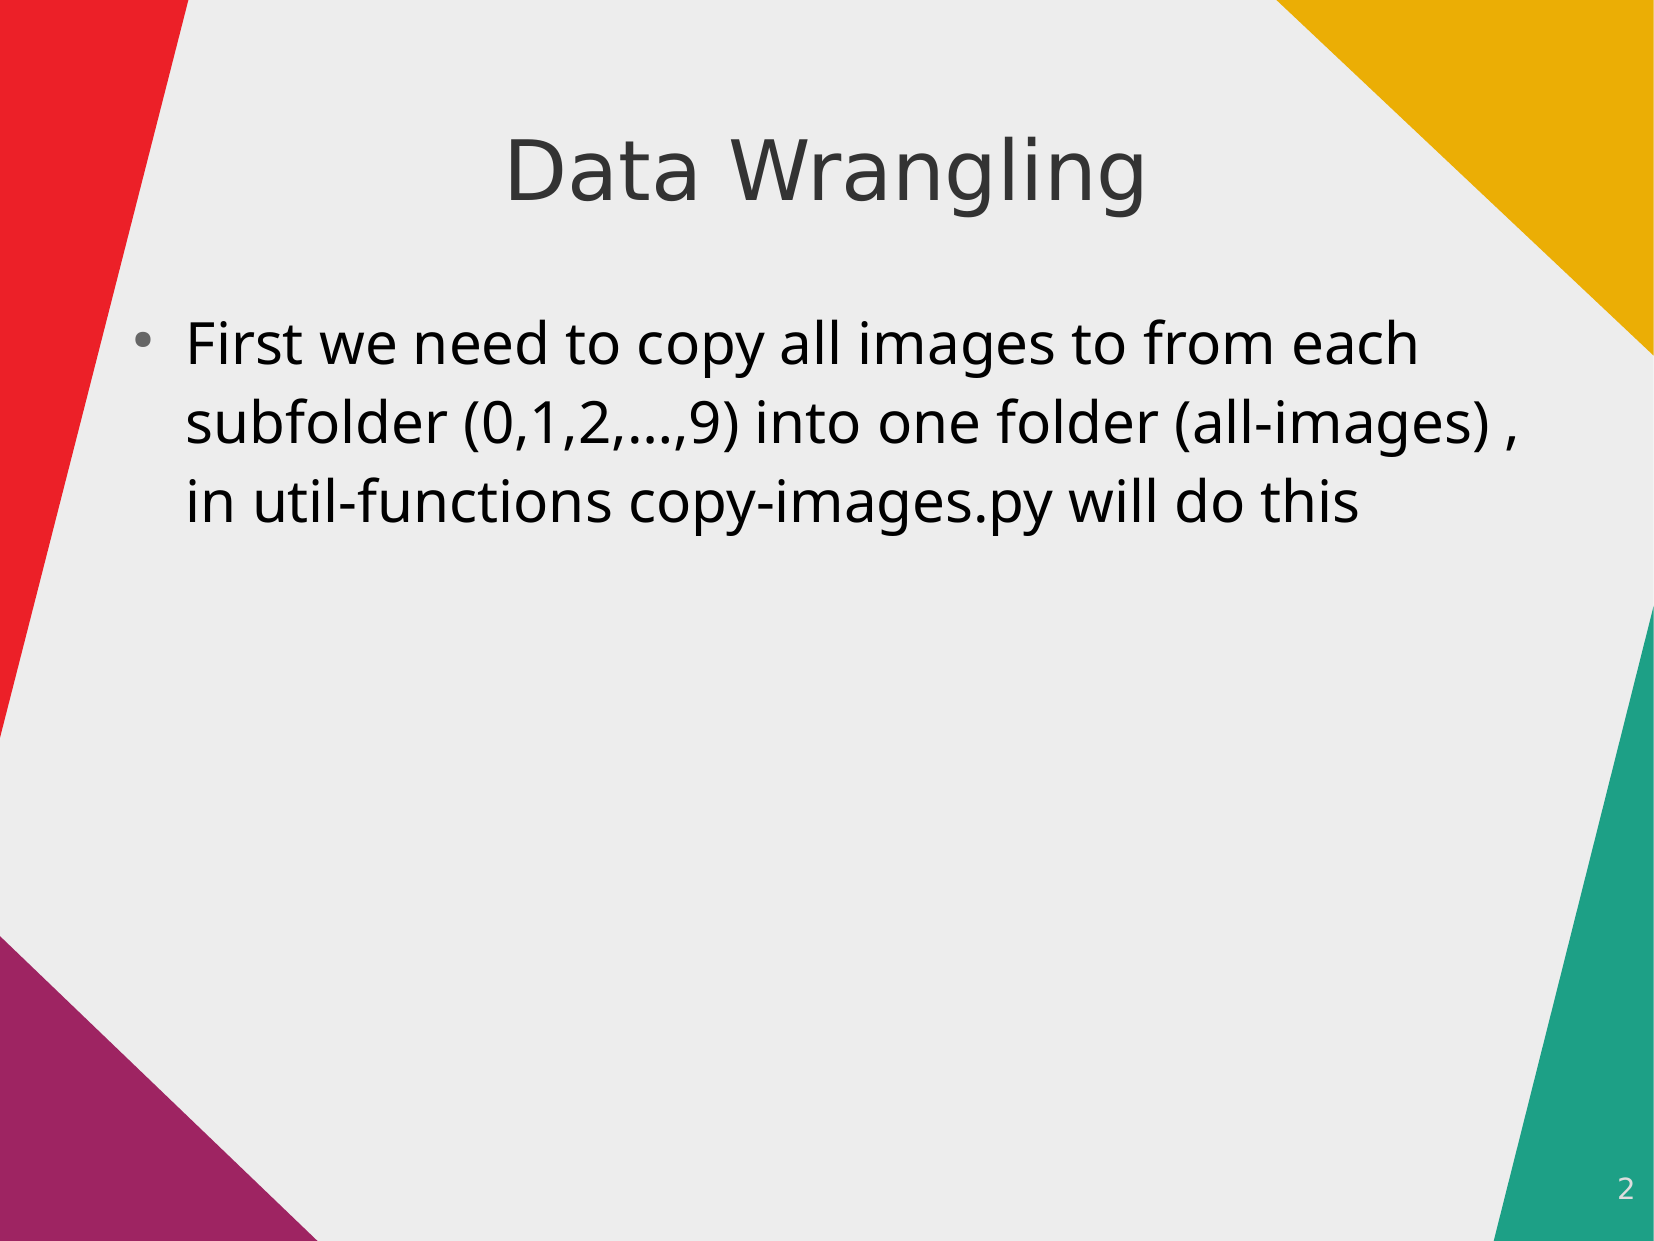

# Data Wrangling
First we need to copy all images to from each subfolder (0,1,2,…,9) into one folder (all-images) , in util-functions copy-images.py will do this
2